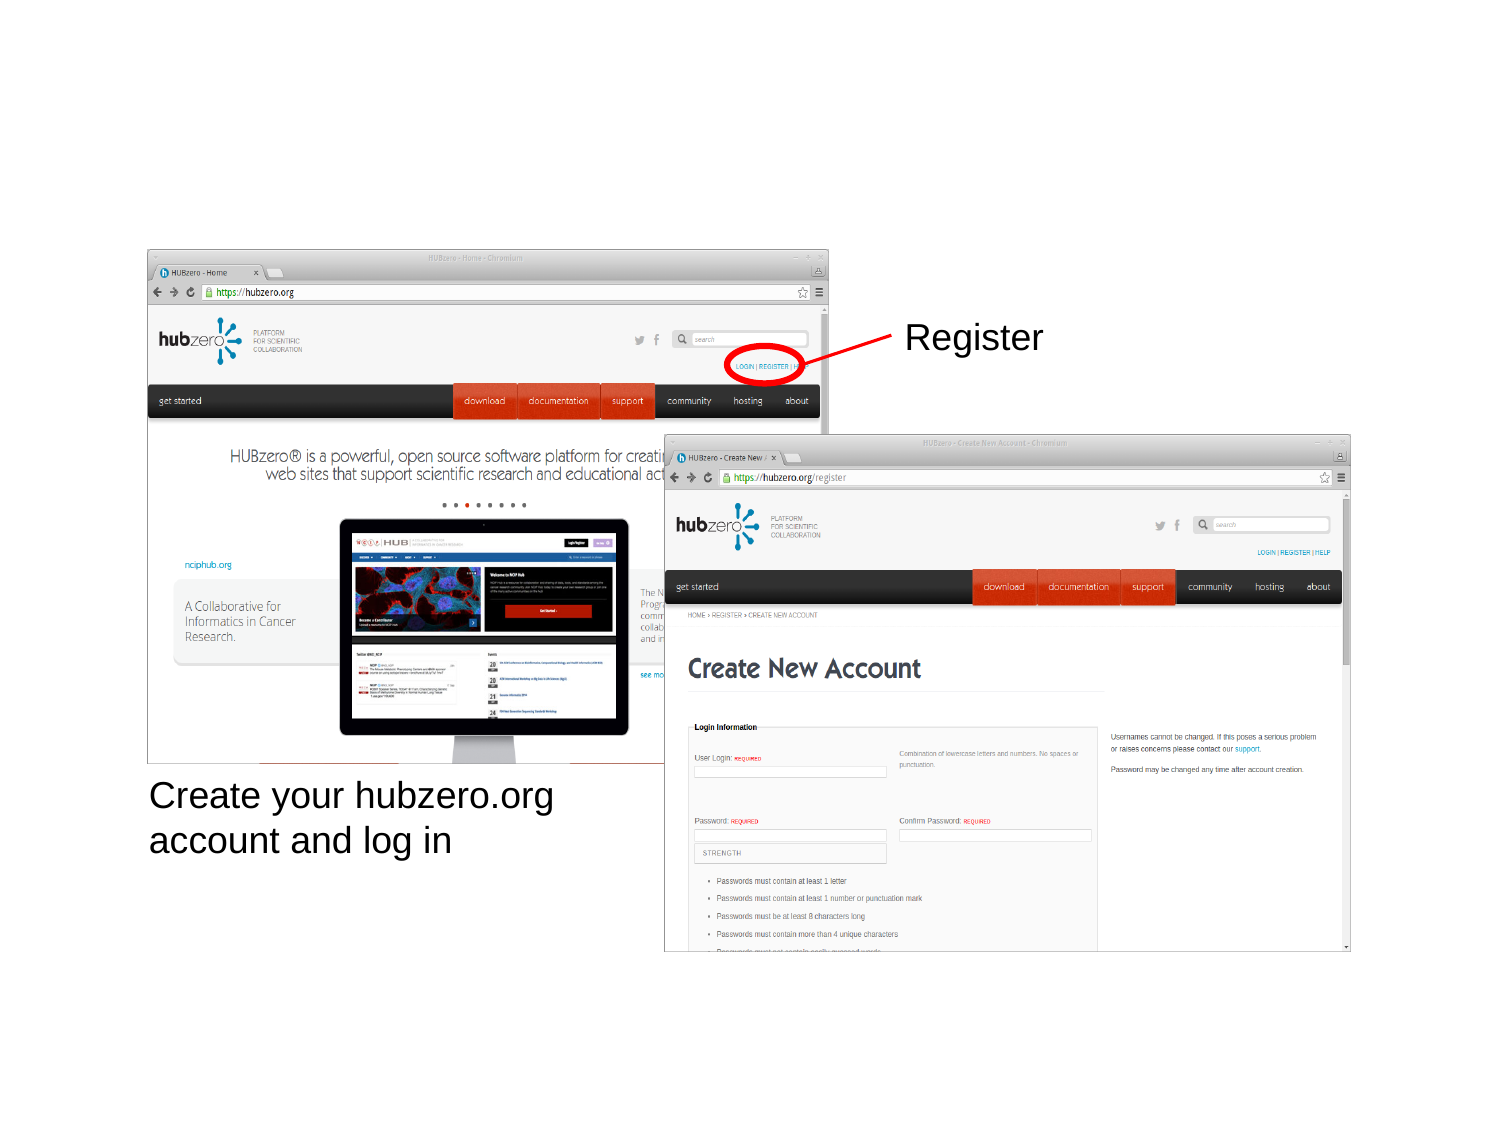

Warm-up: Register and Log In
Register
Create your hubzero.org
account and log in